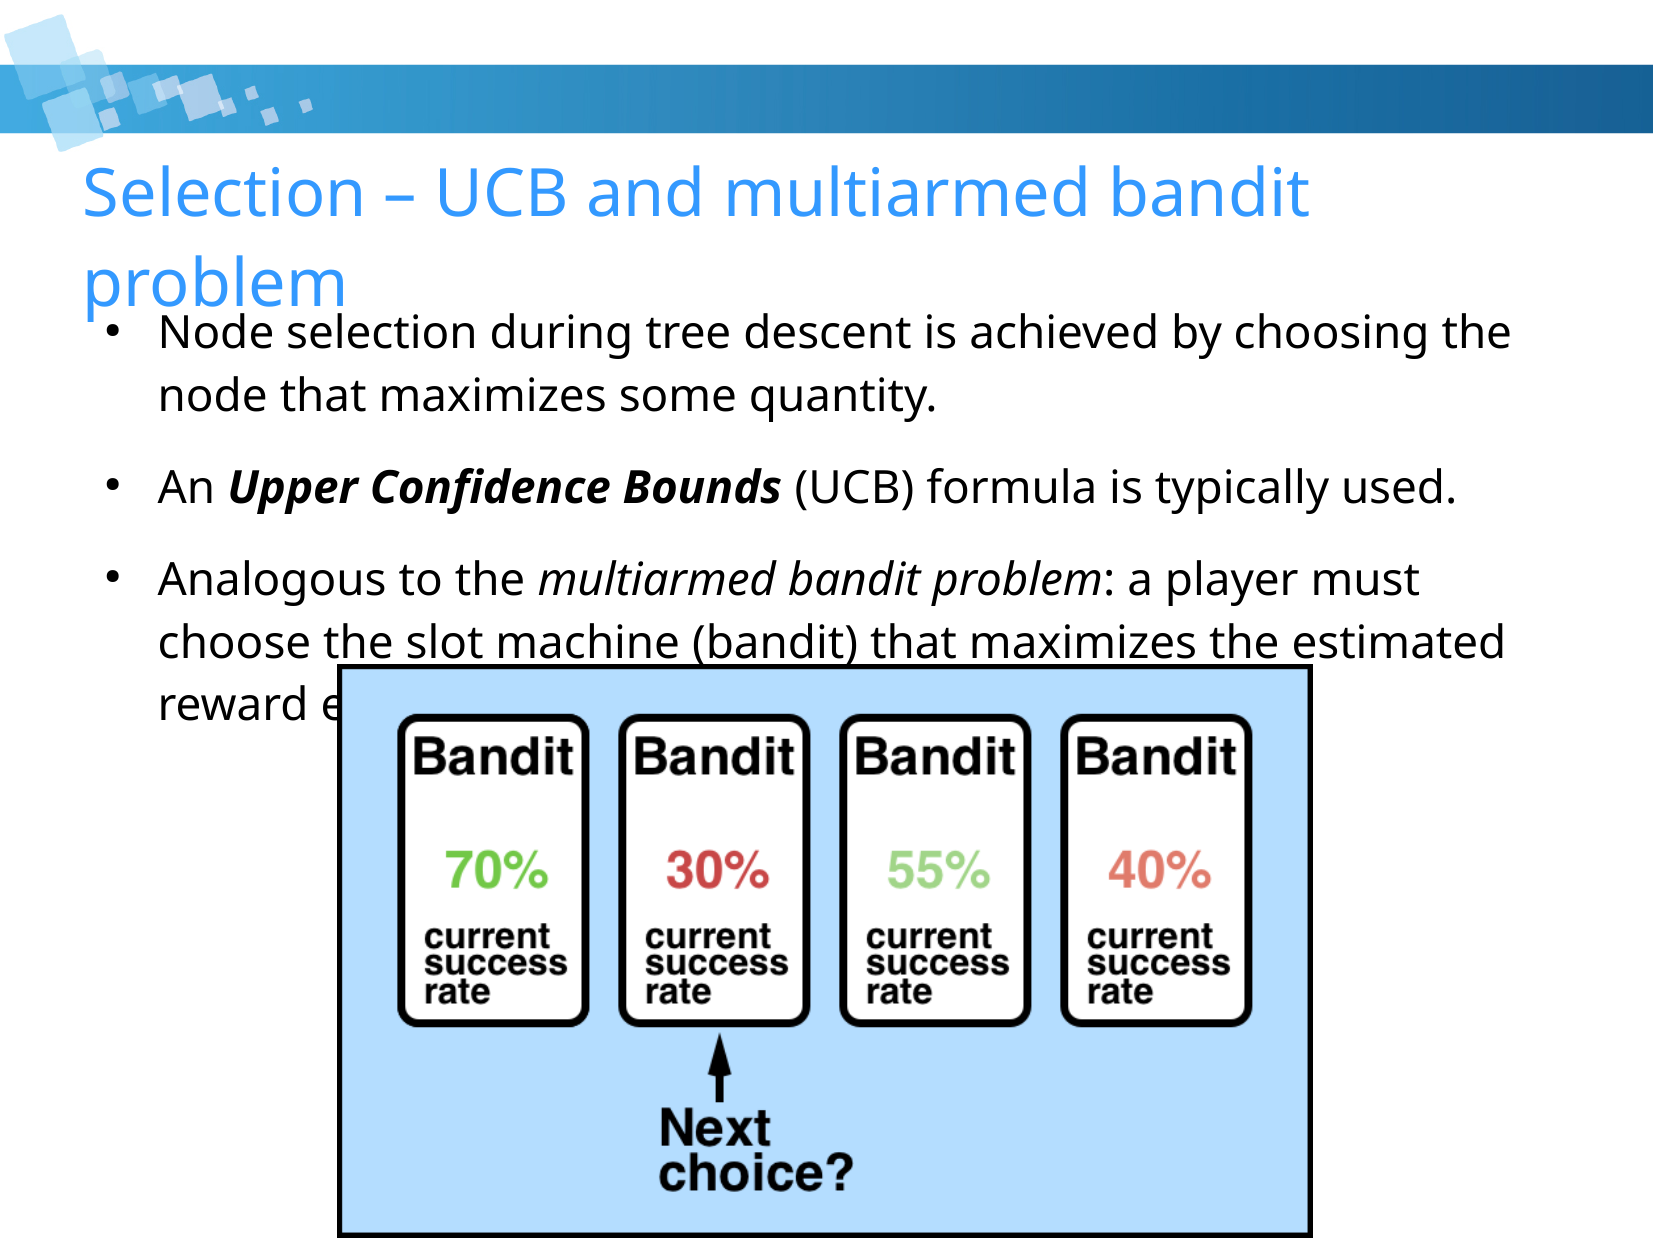

# Selection – UCB and multiarmed bandit problem
Node selection during tree descent is achieved by choosing the node that maximizes some quantity.
An Upper Confidence Bounds (UCB) formula is typically used.
Analogous to the multiarmed bandit problem: a player must choose the slot machine (bandit) that maximizes the estimated reward each turn.